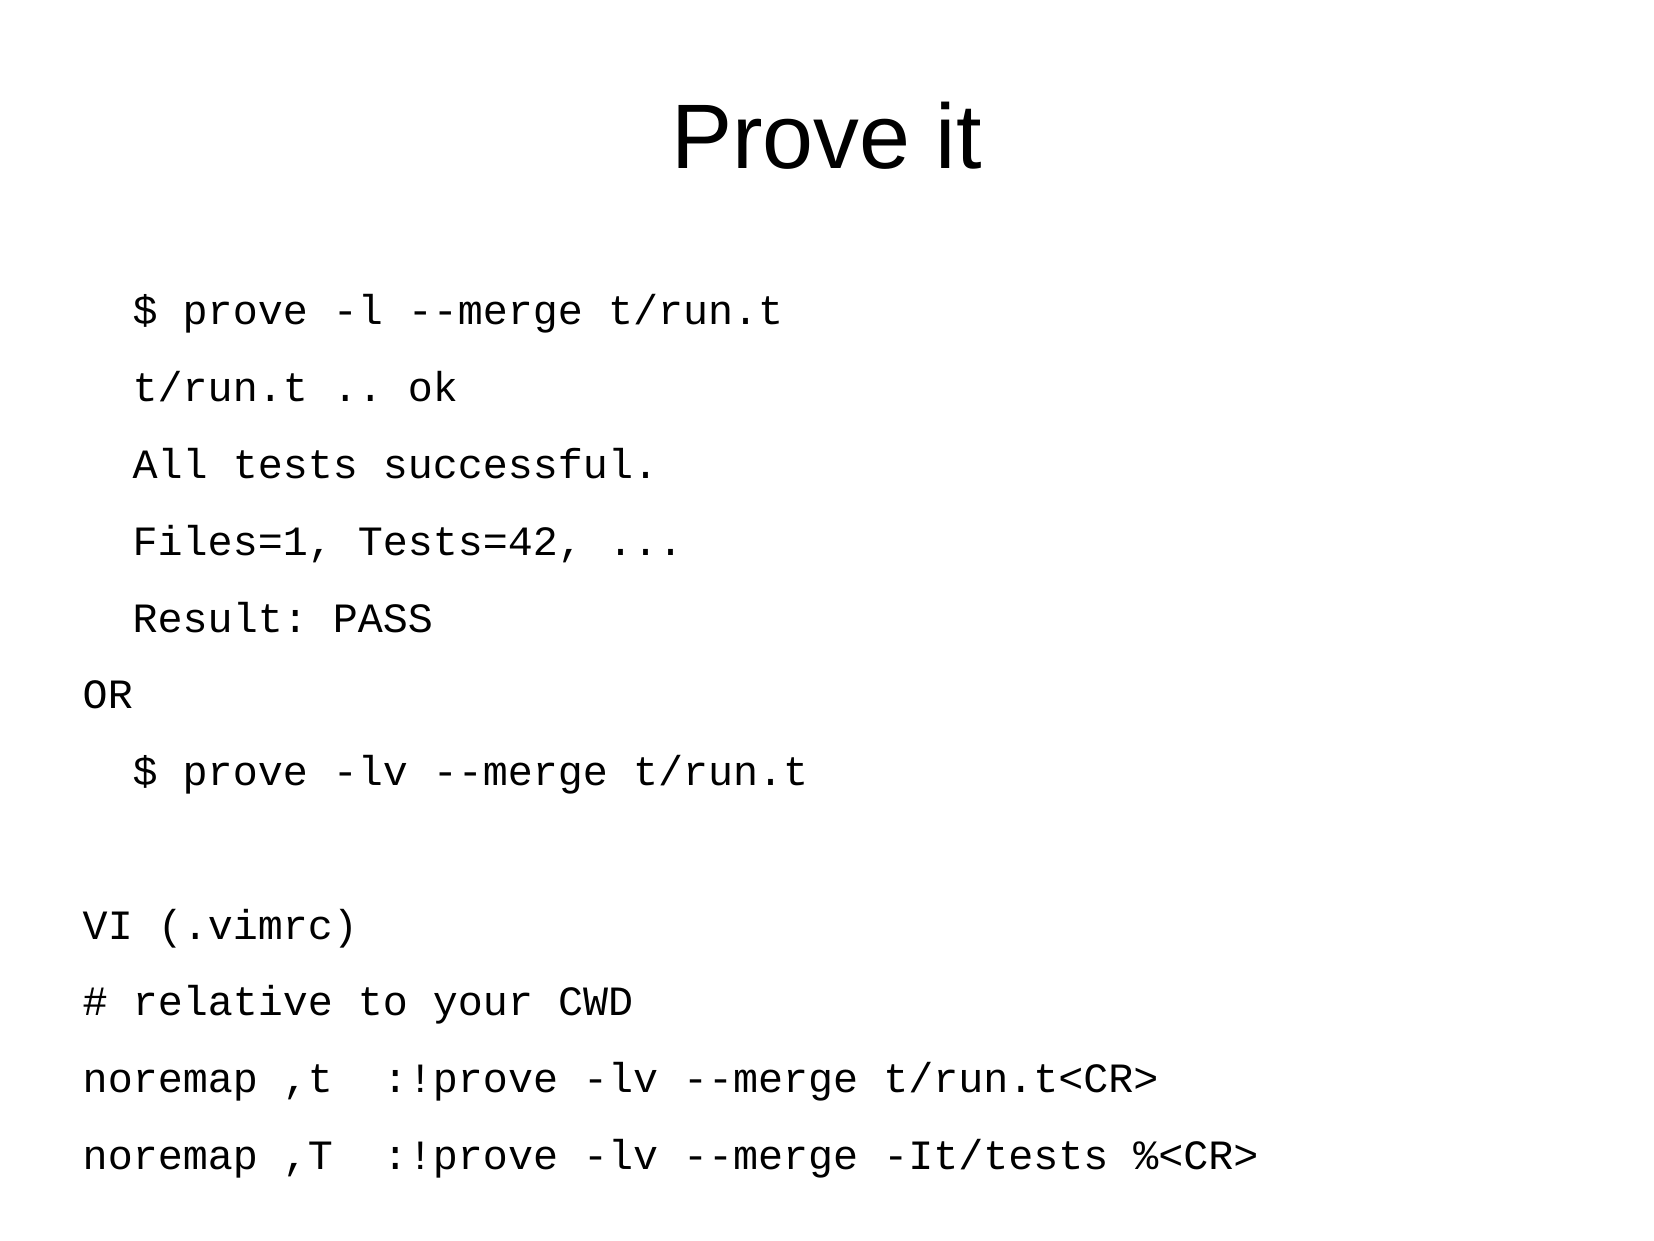

# Prove it
 $ prove -l --merge t/run.t
 t/run.t .. ok
 All tests successful.
 Files=1, Tests=42, ...
 Result: PASS
OR
 $ prove -lv --merge t/run.t
VI (.vimrc)
# relative to your CWD
noremap ,t :!prove -lv --merge t/run.t<CR>
noremap ,T :!prove -lv --merge -It/tests %<CR>